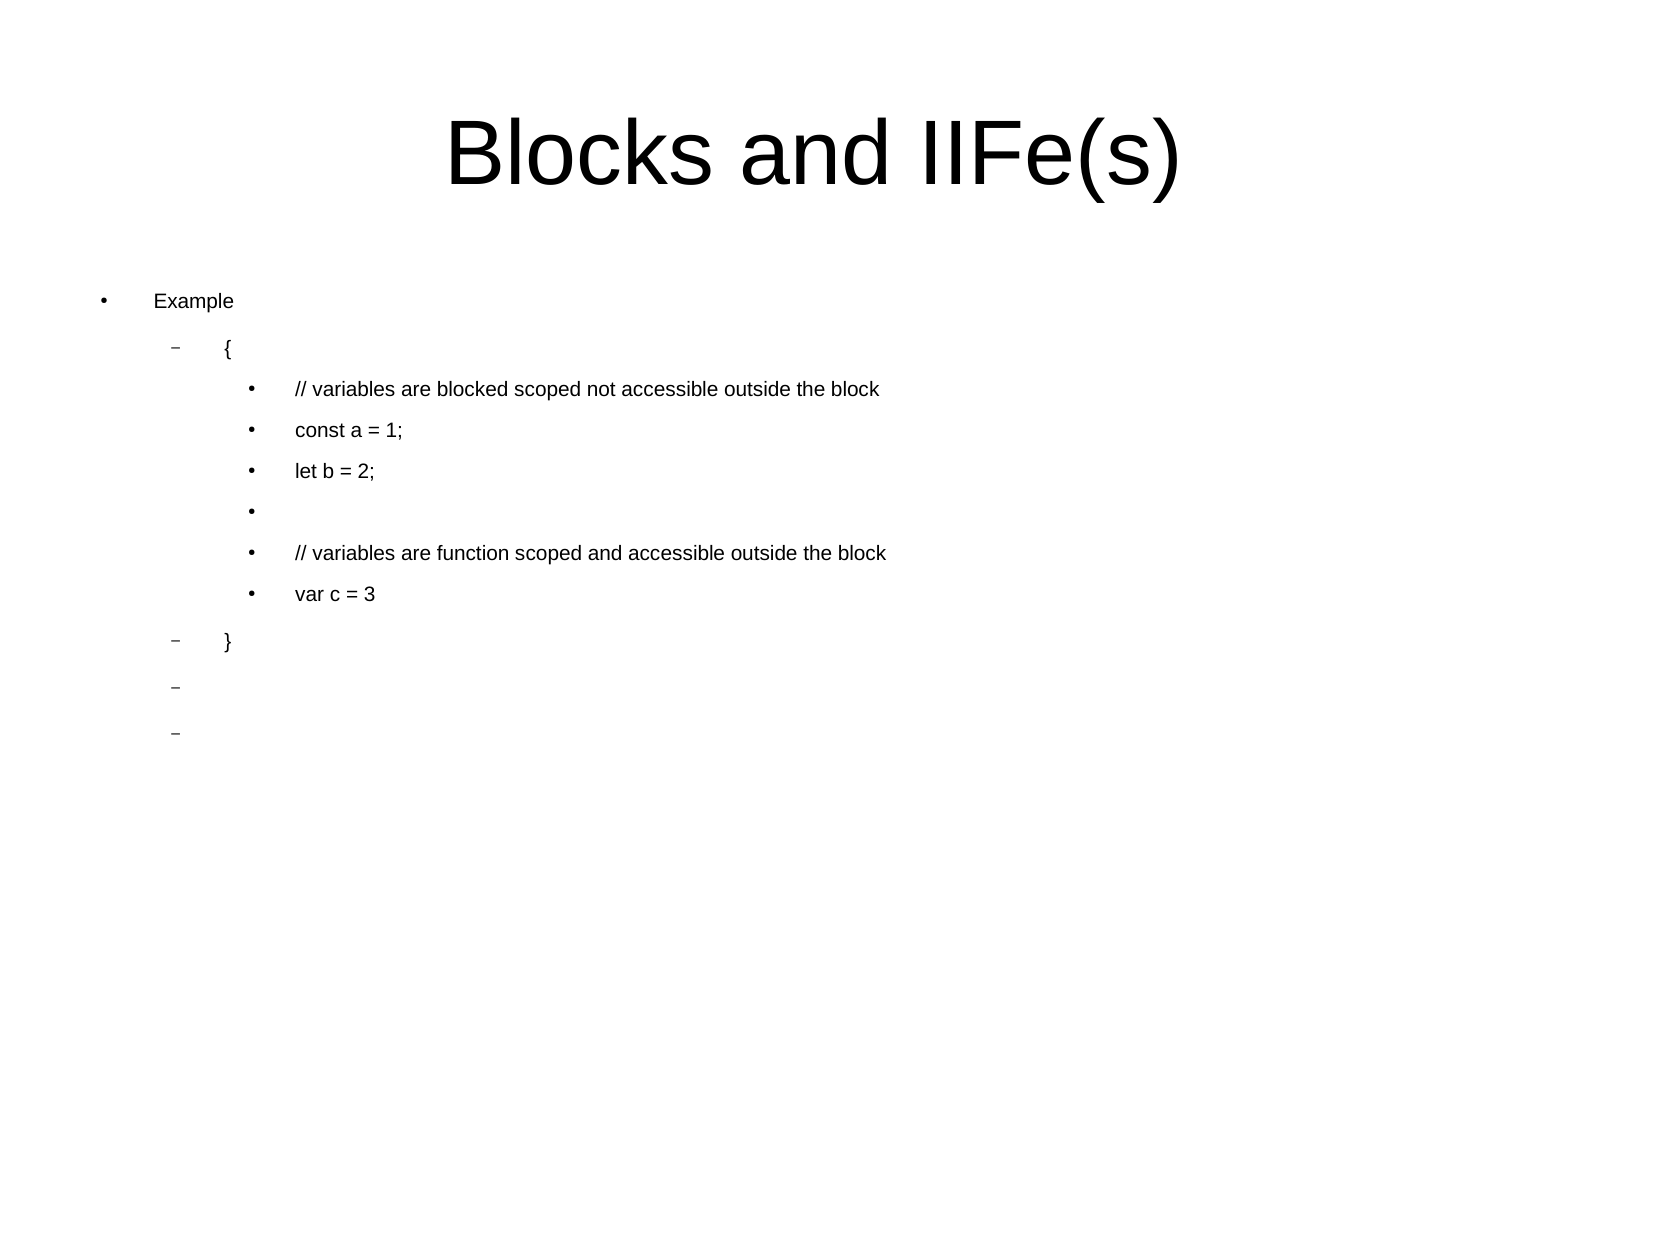

# Blocks and IIFe(s)
Example
{
// variables are blocked scoped not accessible outside the block
const a = 1;
let b = 2;
// variables are function scoped and accessible outside the block
var c = 3
}